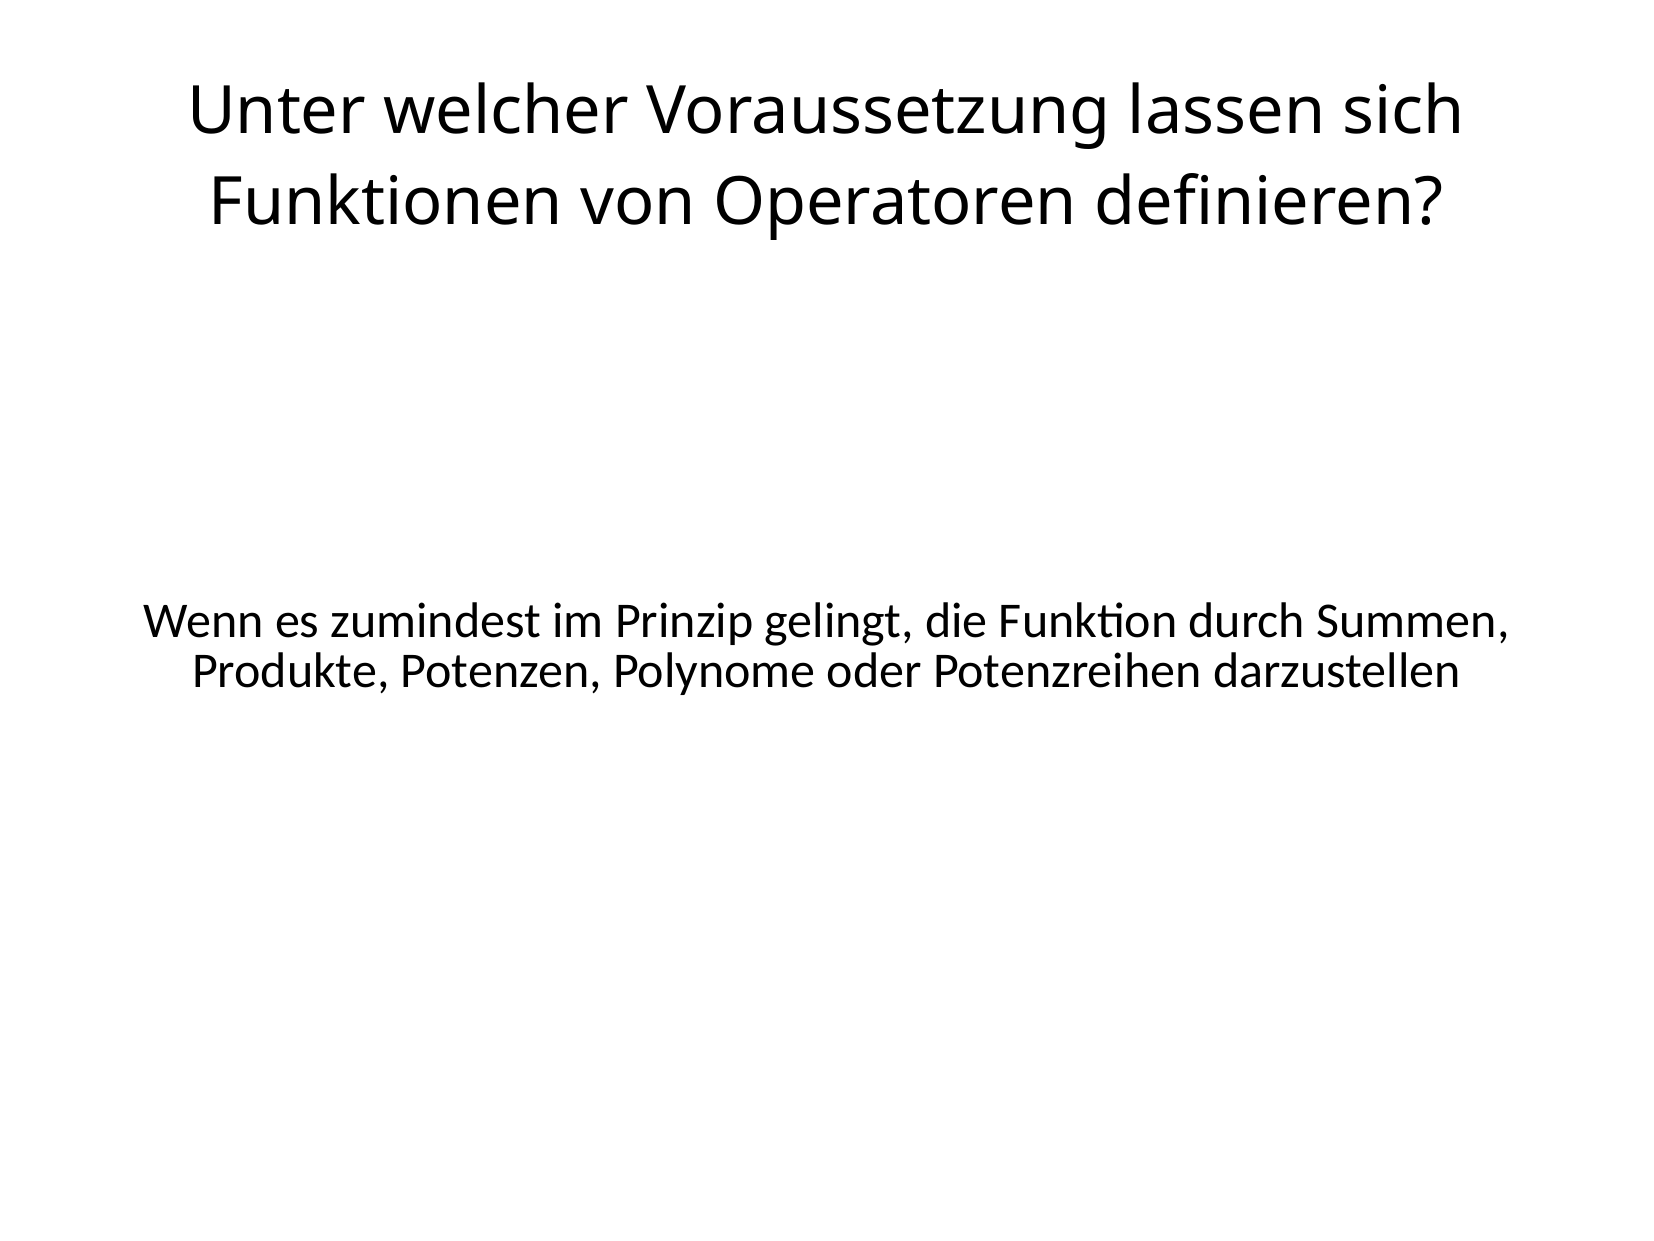

# Unter welcher Voraussetzung lassen sich Funktionen von Operatoren definieren?
Wenn es zumindest im Prinzip gelingt, die Funktion durch Summen, Produkte, Potenzen, Polynome oder Potenzreihen darzustellen